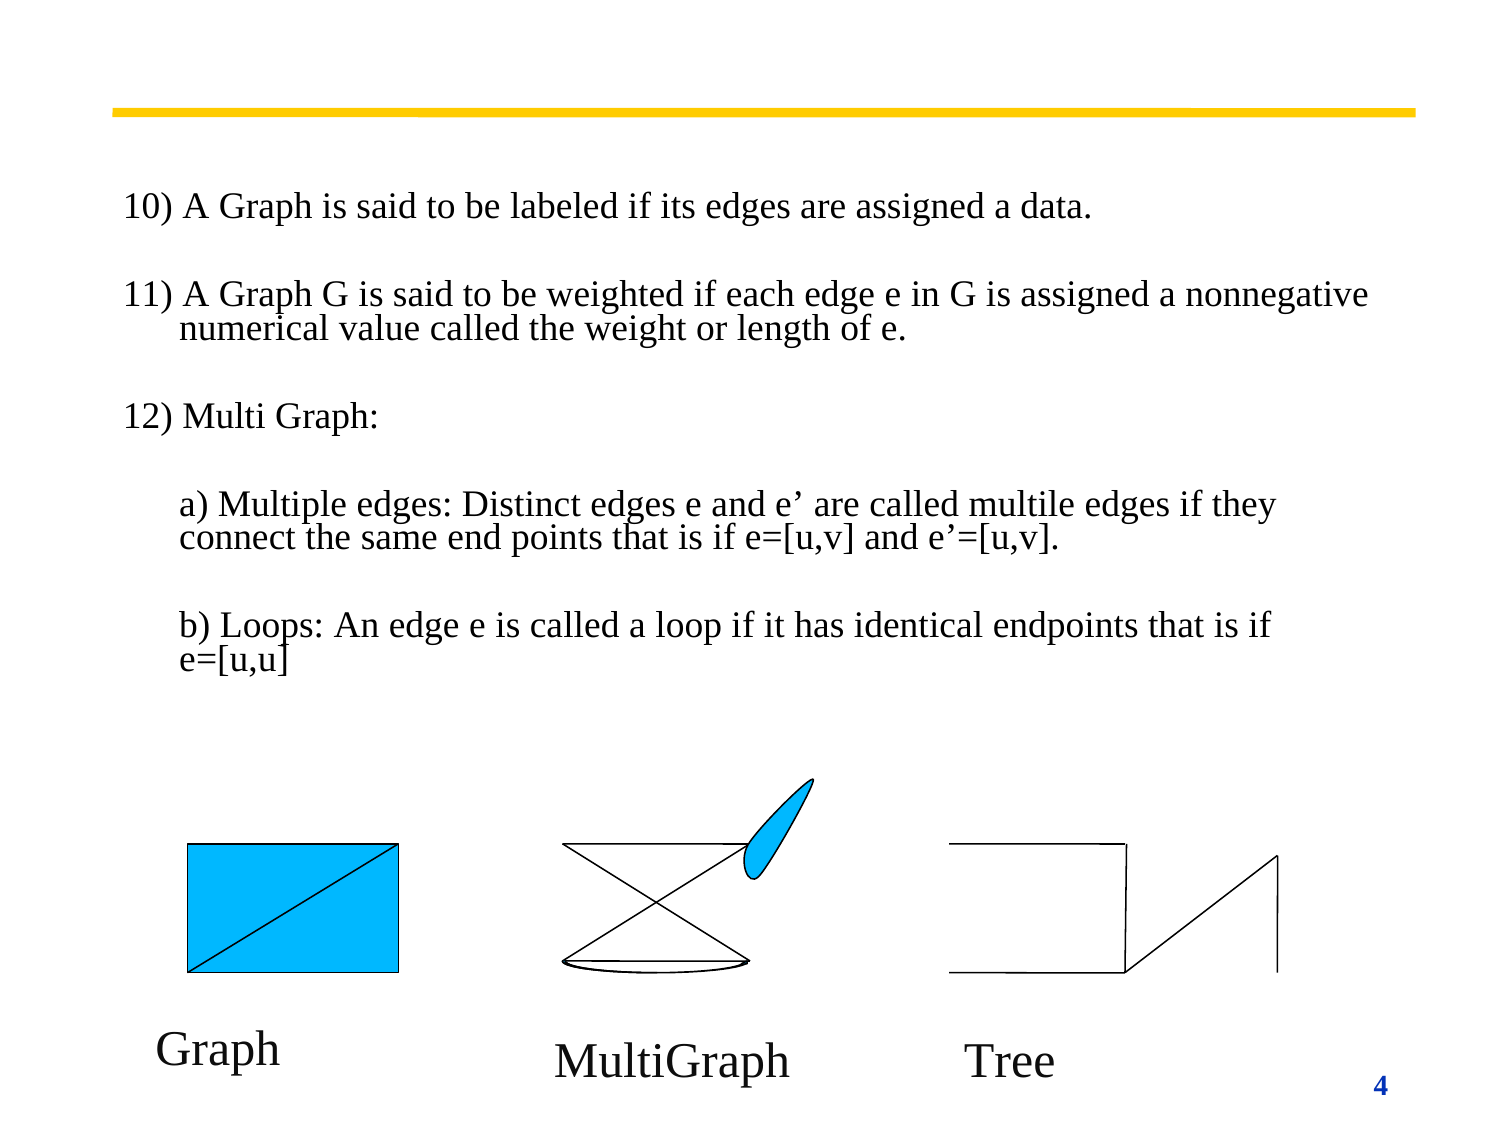

#
10) A Graph is said to be labeled if its edges are assigned a data.
11) A Graph G is said to be weighted if each edge e in G is assigned a nonnegative numerical value called the weight or length of e.
12) Multi Graph:
	a) Multiple edges: Distinct edges e and e’ are called multile edges if they connect the same end points that is if e=[u,v] and e’=[u,v].
	b) Loops: An edge e is called a loop if it has identical endpoints that is if e=[u,u]
Graph
MultiGraph
Tree